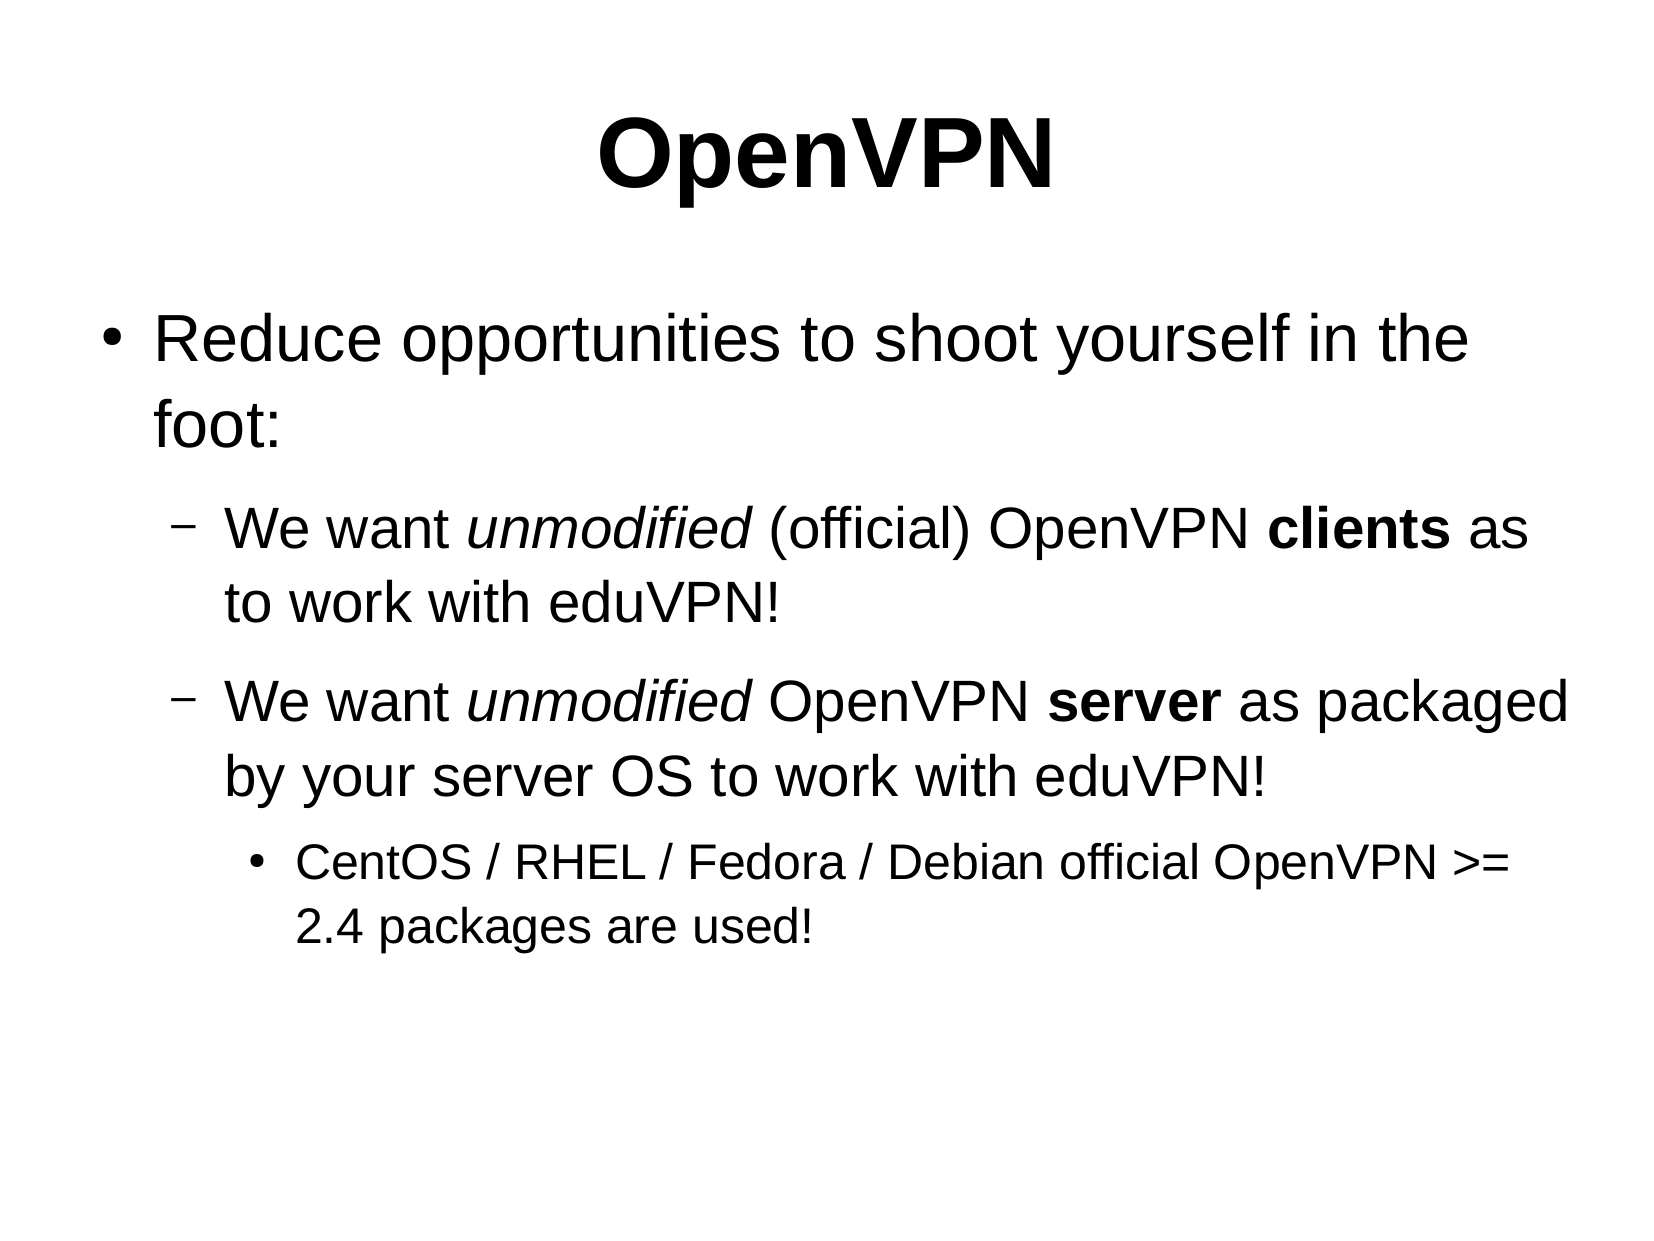

# OpenVPN
Reduce opportunities to shoot yourself in the foot:
We want unmodified (official) OpenVPN clients as to work with eduVPN!
We want unmodified OpenVPN server as packaged by your server OS to work with eduVPN!
CentOS / RHEL / Fedora / Debian official OpenVPN >= 2.4 packages are used!